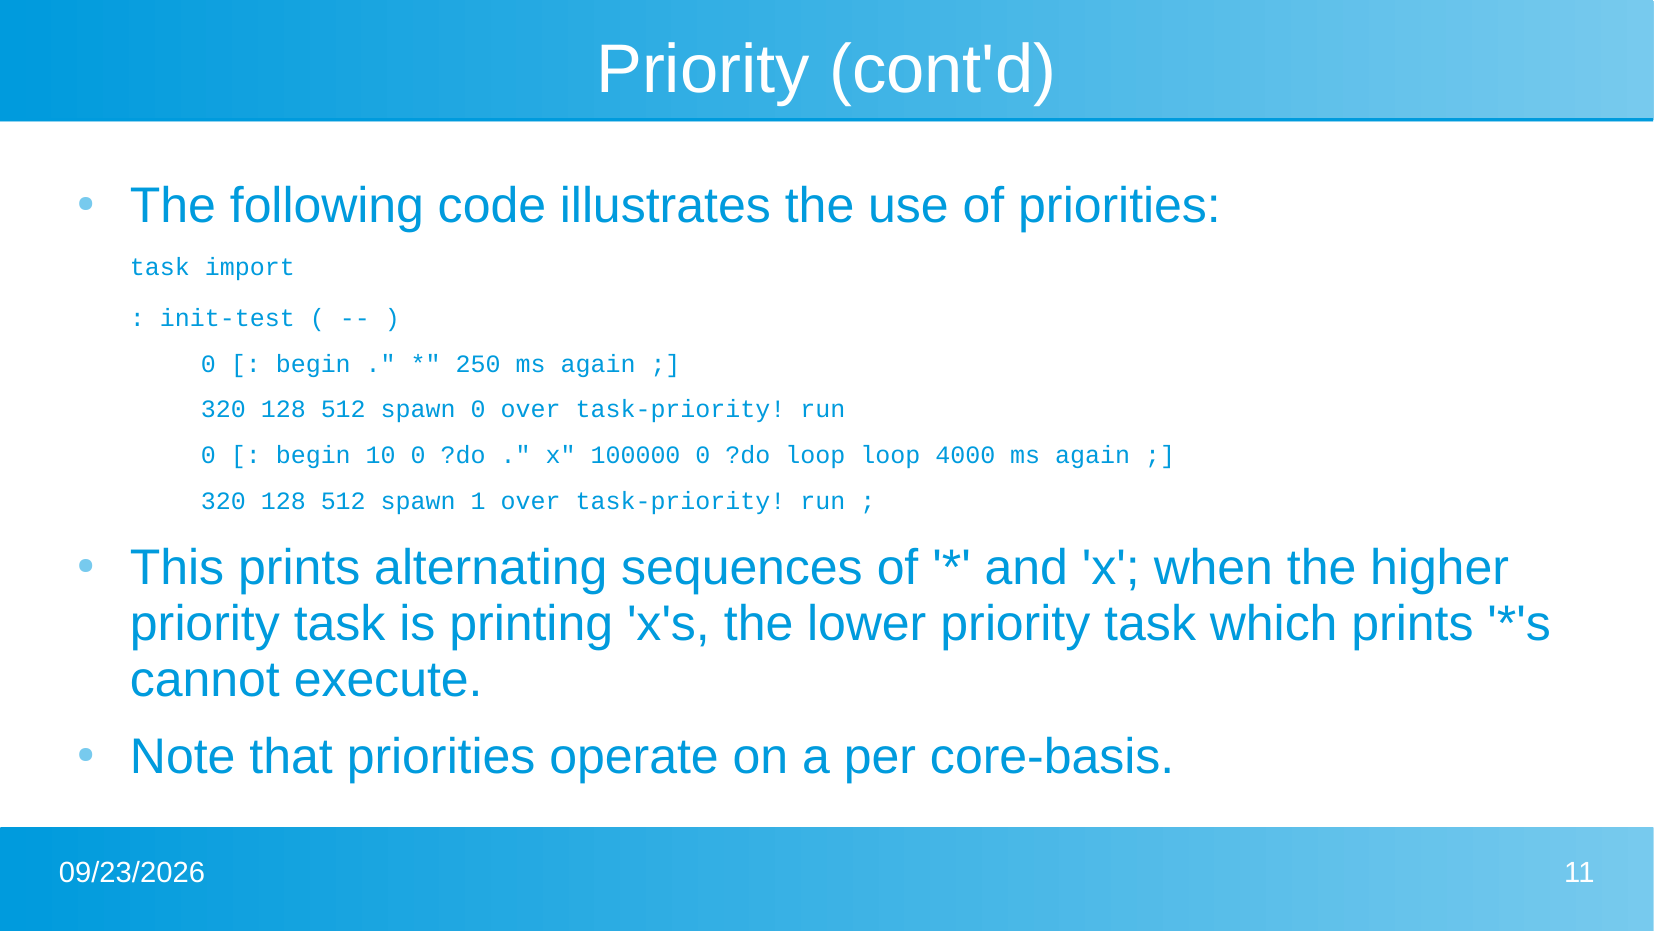

# Priority (cont'd)
The following code illustrates the use of priorities:
task import
: init-test ( -- )
0 [: begin ." *" 250 ms again ;]
320 128 512 spawn 0 over task-priority! run
0 [: begin 10 0 ?do ." x" 100000 0 ?do loop loop 4000 ms again ;]
320 128 512 spawn 1 over task-priority! run ;
This prints alternating sequences of '*' and 'x'; when the higher priority task is printing 'x's, the lower priority task which prints '*'s cannot execute.
Note that priorities operate on a per core-basis.
11